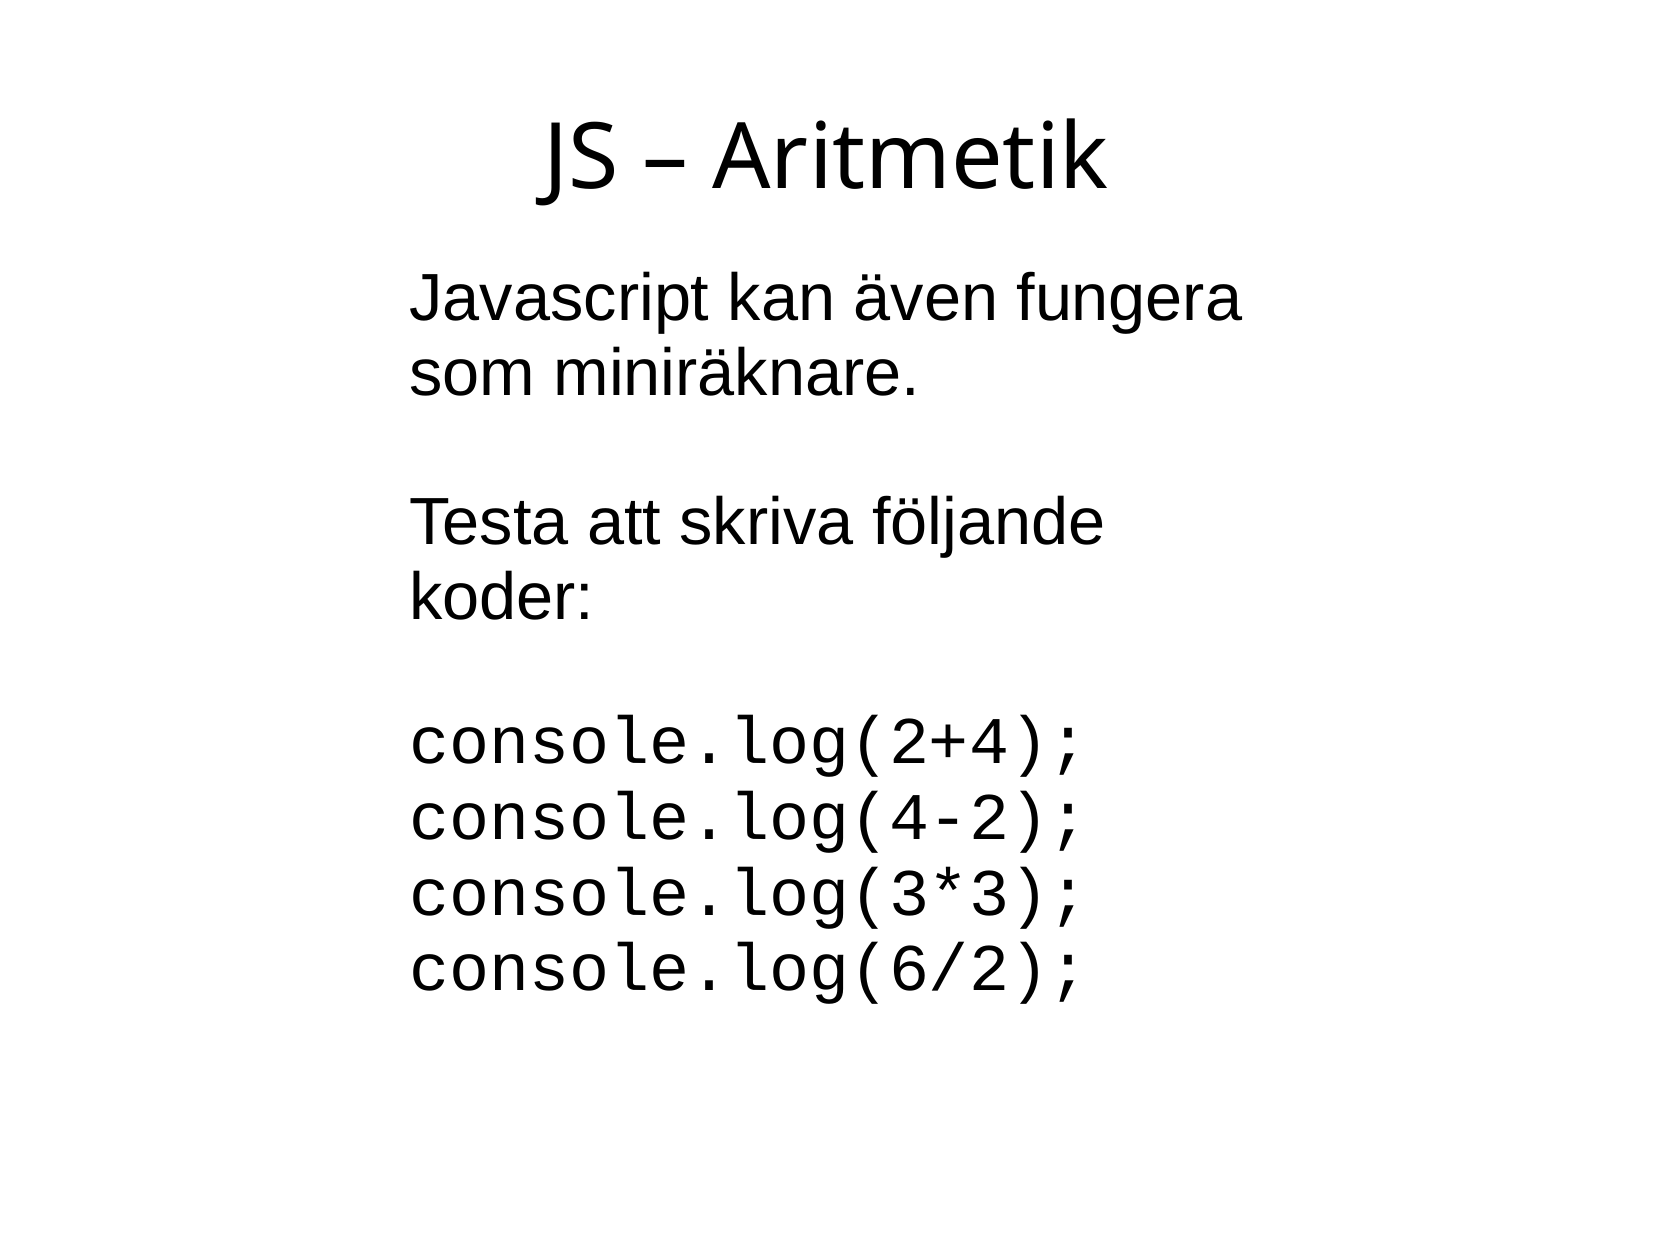

# JS – Aritmetik
Javascript kan även fungera som miniräknare.
Testa att skriva följande koder:
console.log(2+4);
console.log(4-2);
console.log(3*3);
console.log(6/2);